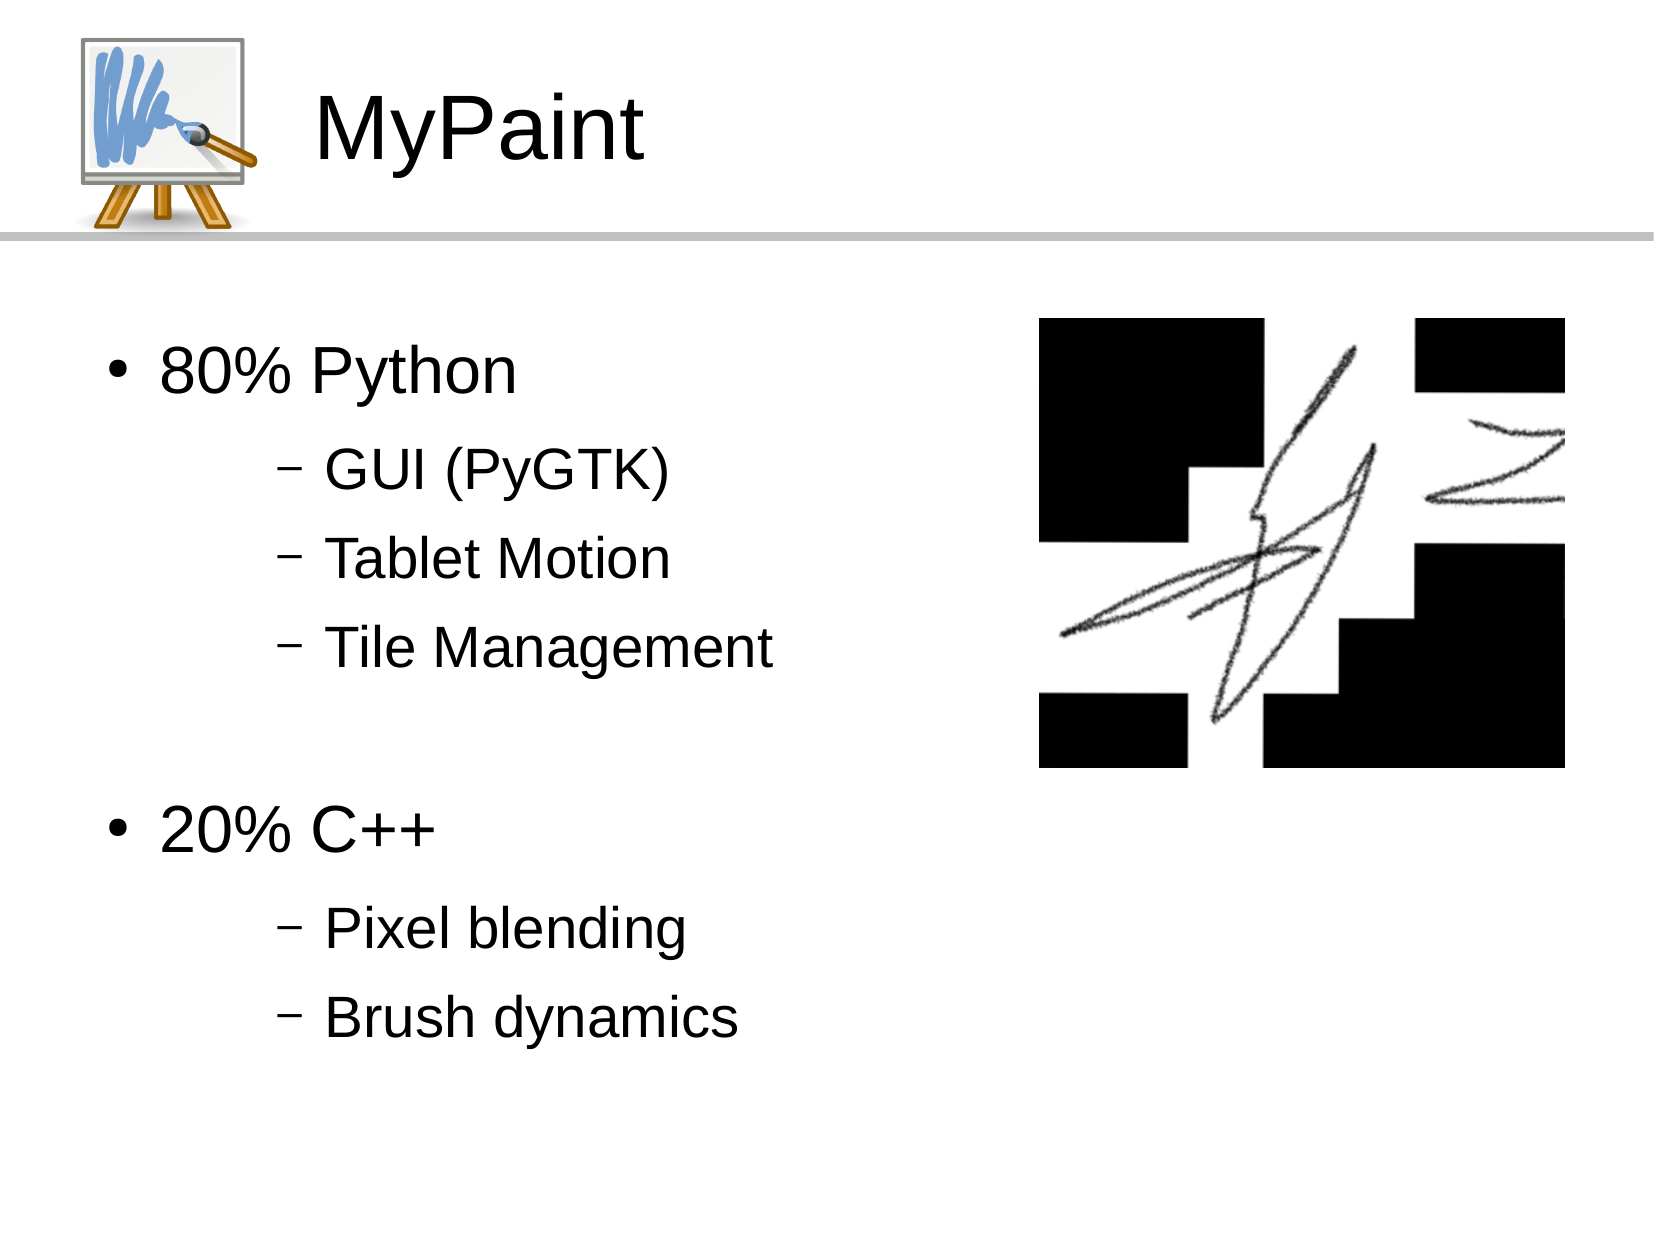

# MyPaint
80% Python
GUI (PyGTK)
Tablet Motion
Tile Management
20% C++
Pixel blending
Brush dynamics